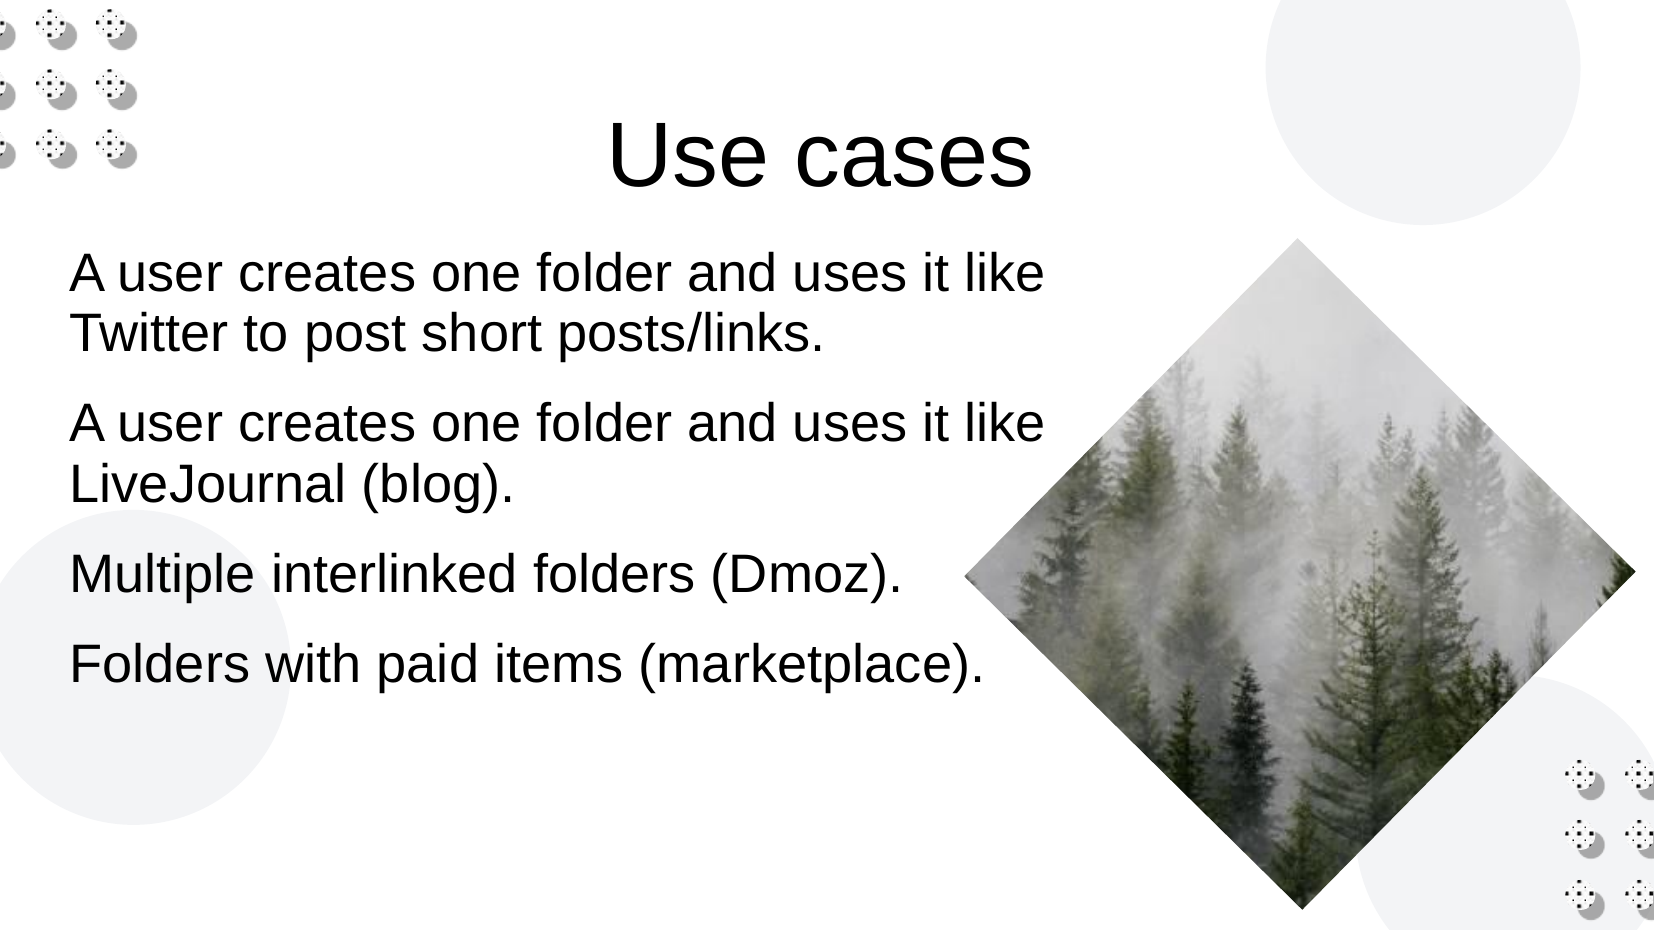

# Use cases
A user creates one folder and uses it like
Twitter to post short posts/links.
A user creates one folder and uses it like
LiveJournal (blog).
Multiple interlinked folders (Dmoz).
Folders with paid items (marketplace).